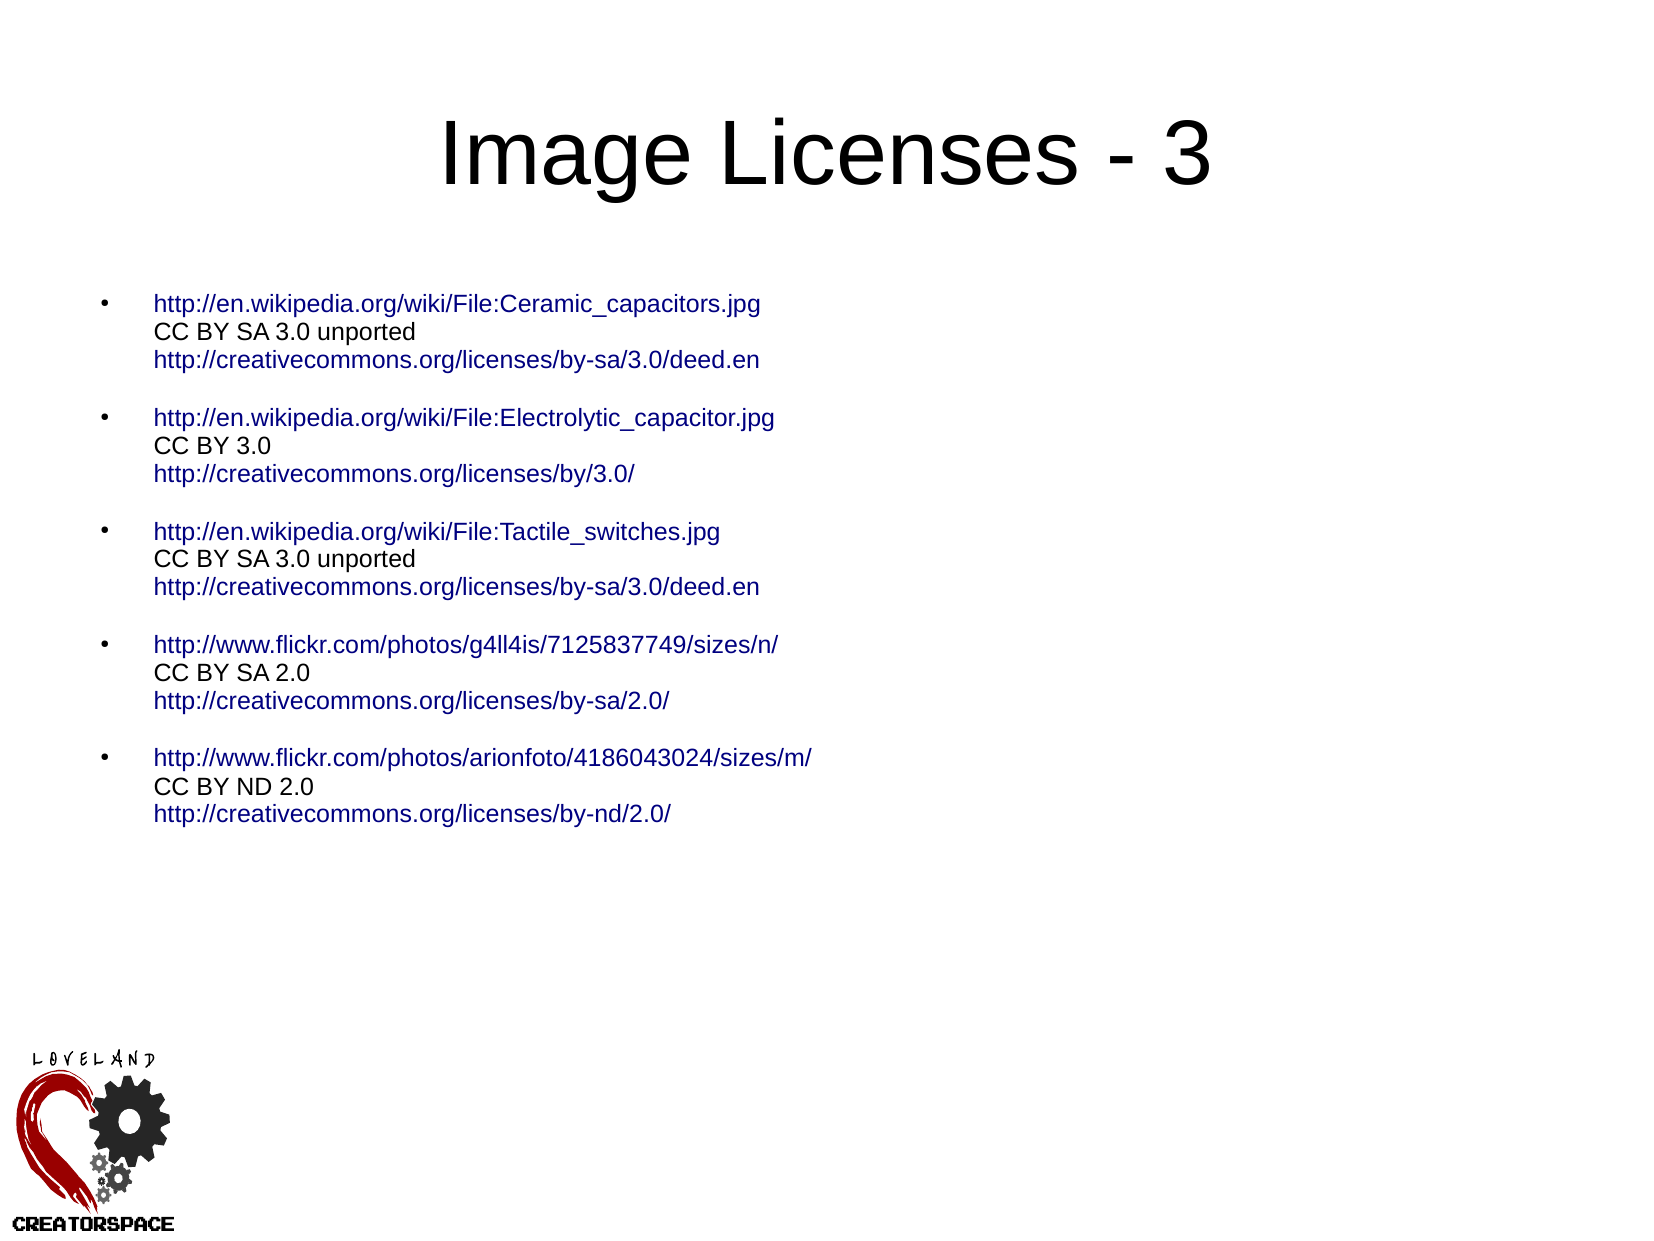

# Image Licenses - 3
http://en.wikipedia.org/wiki/File:Ceramic_capacitors.jpg
CC BY SA 3.0 unported
http://creativecommons.org/licenses/by-sa/3.0/deed.en
http://en.wikipedia.org/wiki/File:Electrolytic_capacitor.jpg
CC BY 3.0
http://creativecommons.org/licenses/by/3.0/
http://en.wikipedia.org/wiki/File:Tactile_switches.jpg
CC BY SA 3.0 unported
http://creativecommons.org/licenses/by-sa/3.0/deed.en
http://www.flickr.com/photos/g4ll4is/7125837749/sizes/n/
CC BY SA 2.0
http://creativecommons.org/licenses/by-sa/2.0/
http://www.flickr.com/photos/arionfoto/4186043024/sizes/m/
CC BY ND 2.0
http://creativecommons.org/licenses/by-nd/2.0/